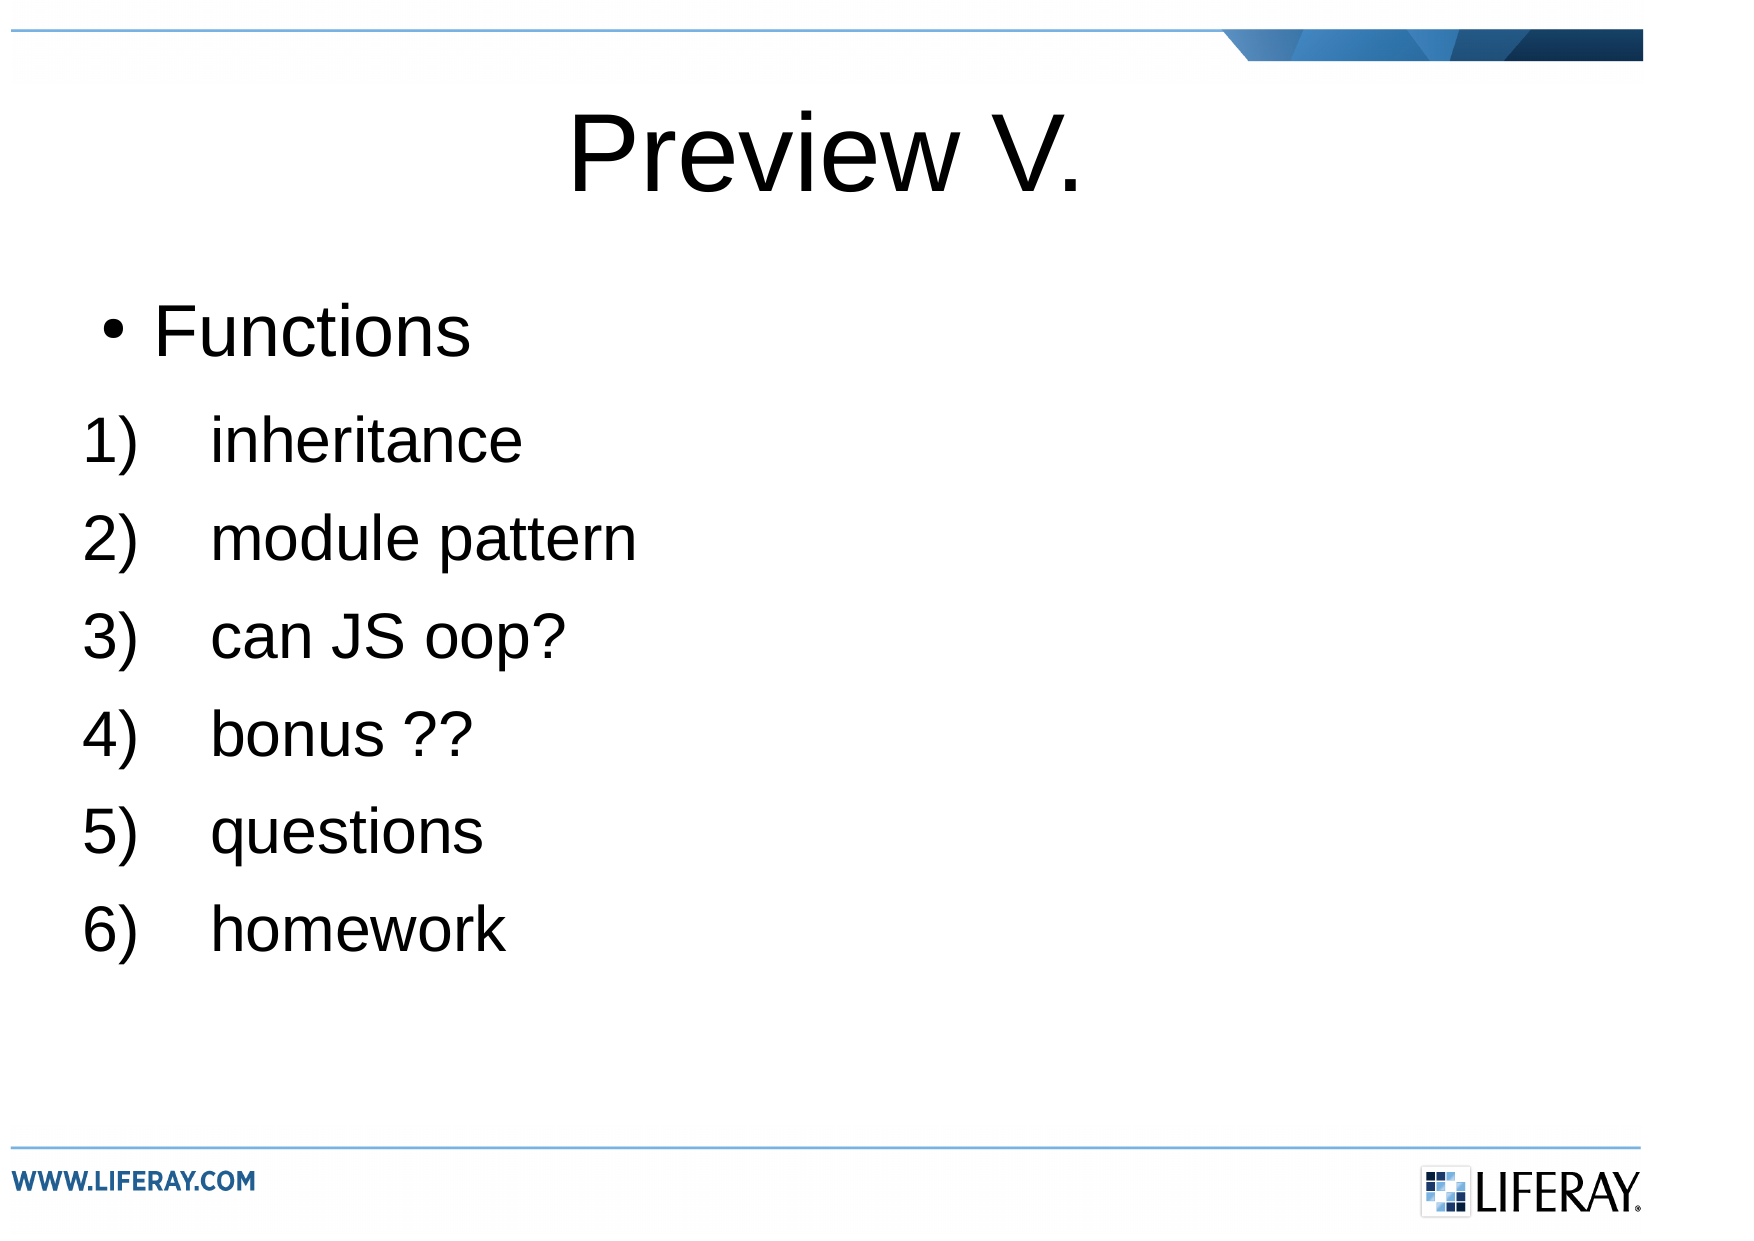

# Preview V.
Functions
inheritance
module pattern
can JS oop?
bonus ??
questions
homework